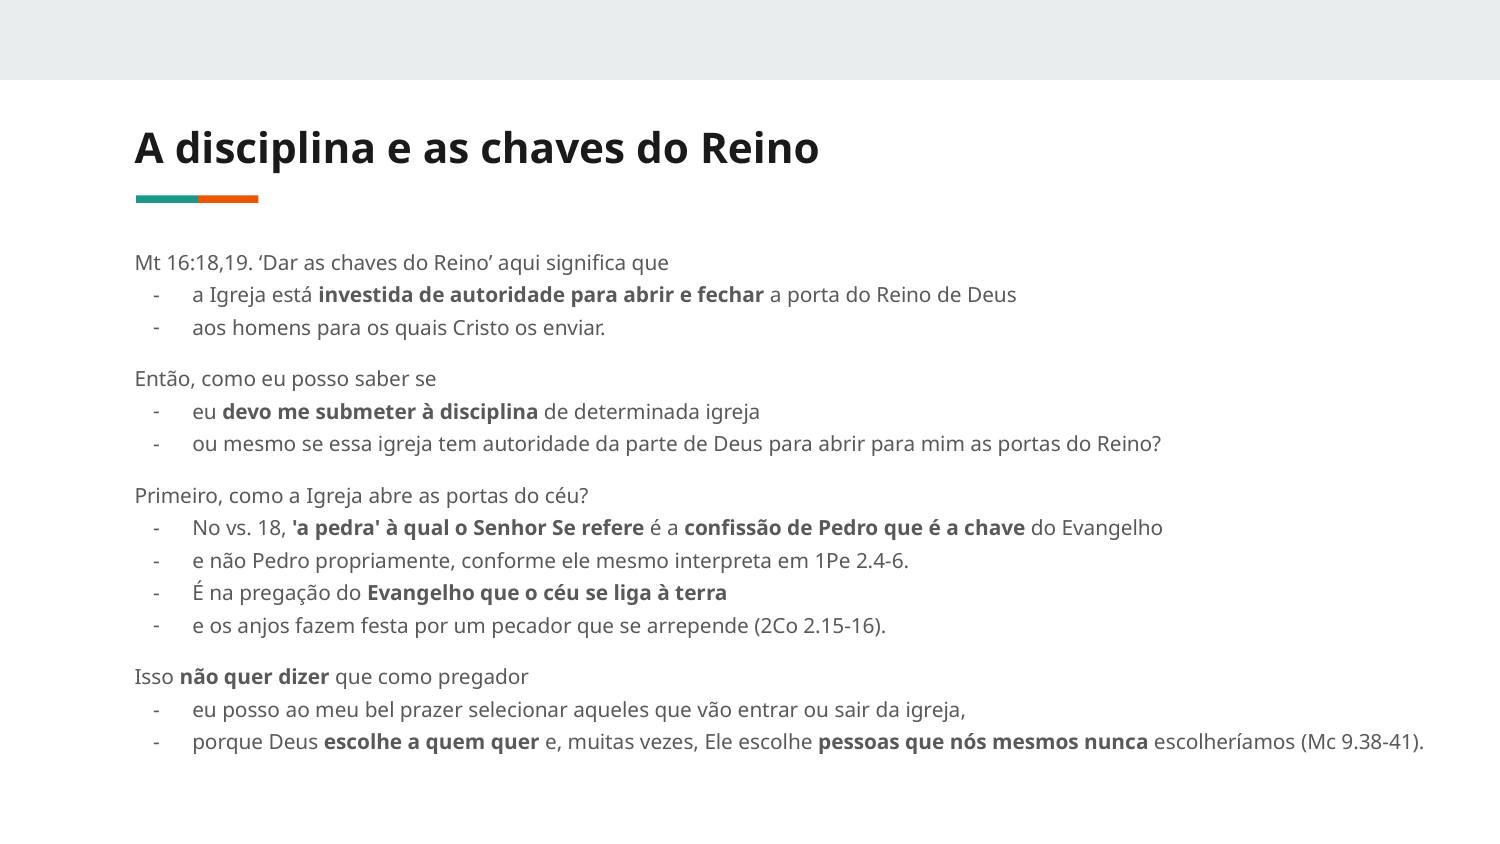

# A disciplina e as chaves do Reino
Mt 16:18,19. ‘Dar as chaves do Reino’ aqui significa que
a Igreja está investida de autoridade para abrir e fechar a porta do Reino de Deus
aos homens para os quais Cristo os enviar.
Então, como eu posso saber se
eu devo me submeter à disciplina de determinada igreja
ou mesmo se essa igreja tem autoridade da parte de Deus para abrir para mim as portas do Reino?
Primeiro, como a Igreja abre as portas do céu?
No vs. 18, 'a pedra' à qual o Senhor Se refere é a confissão de Pedro que é a chave do Evangelho
e não Pedro propriamente, conforme ele mesmo interpreta em 1Pe 2.4-6.
É na pregação do Evangelho que o céu se liga à terra
e os anjos fazem festa por um pecador que se arrepende (2Co 2.15-16).
Isso não quer dizer que como pregador
eu posso ao meu bel prazer selecionar aqueles que vão entrar ou sair da igreja,
porque Deus escolhe a quem quer e, muitas vezes, Ele escolhe pessoas que nós mesmos nunca escolheríamos (Mc 9.38-41).